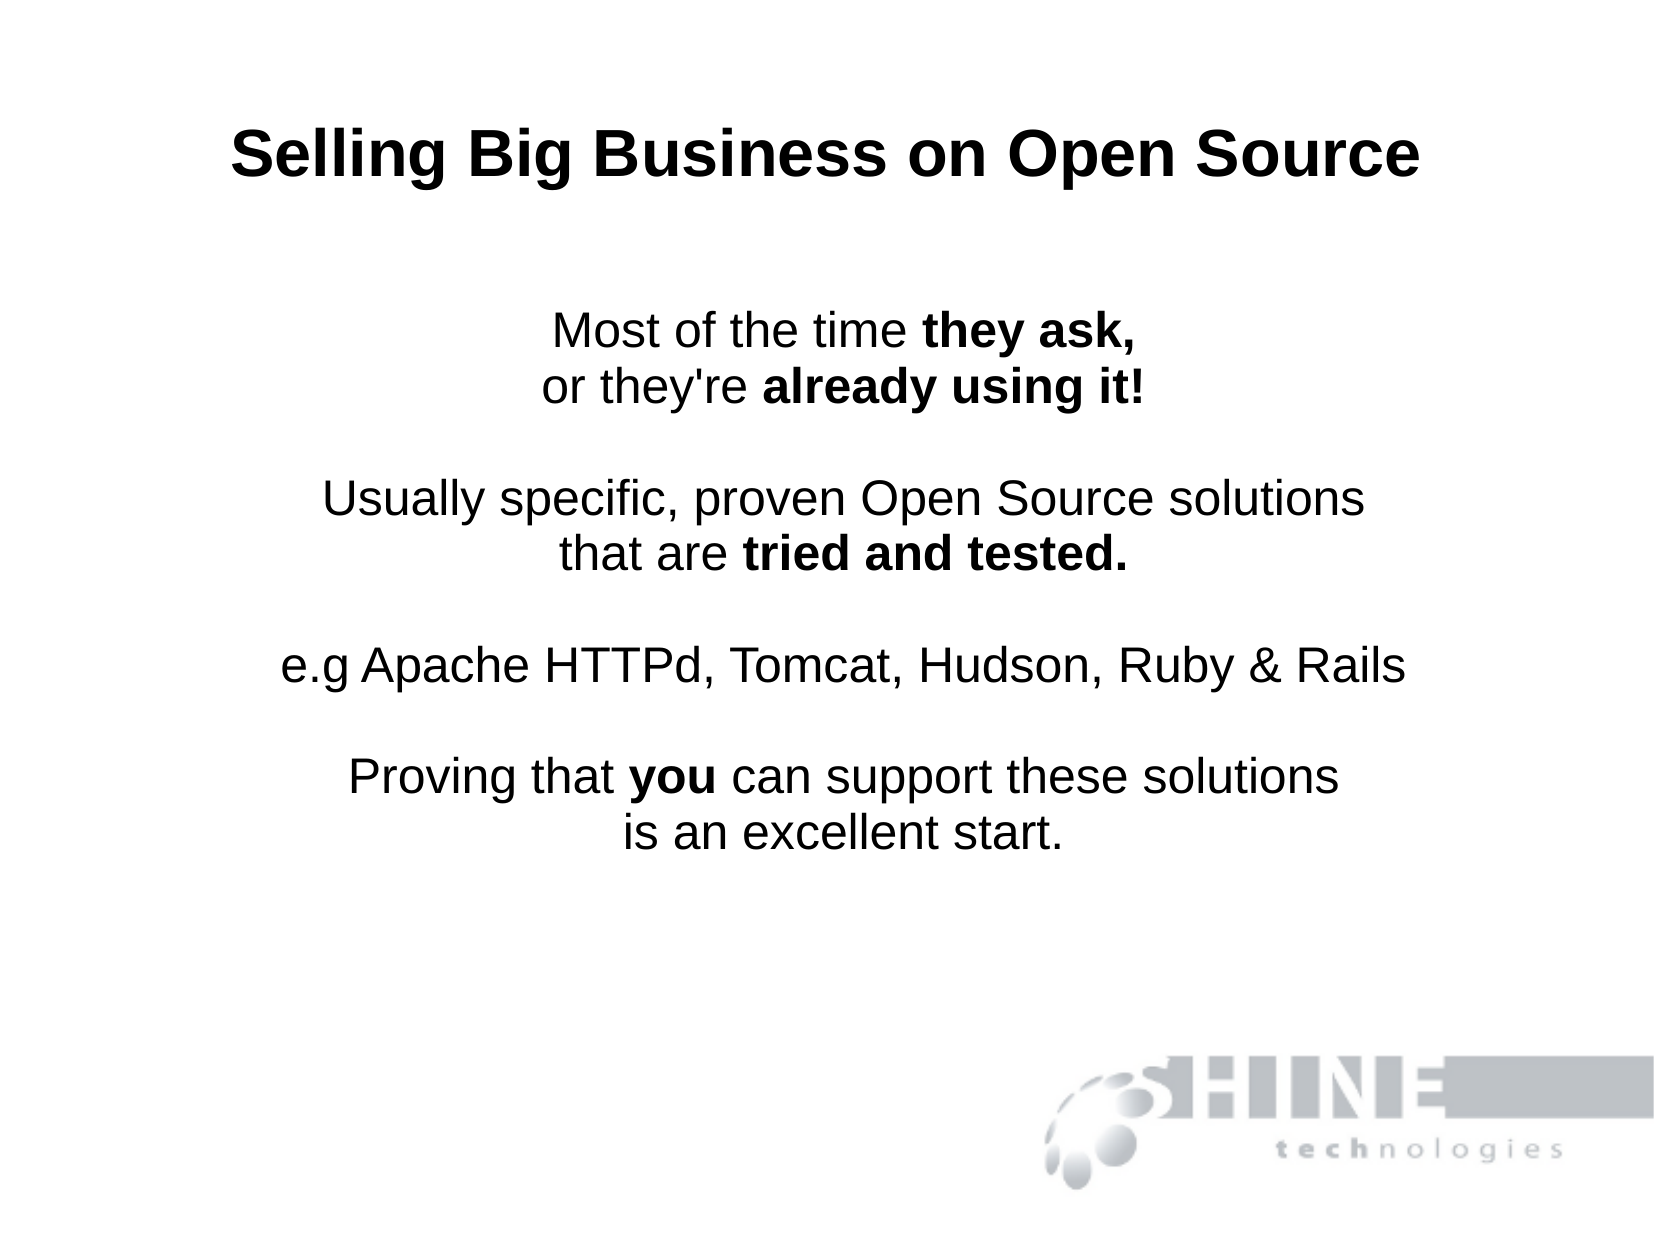

# Selling Big Business on Open Source
Most of the time they ask,
or they're already using it!
Usually specific, proven Open Source solutions
that are tried and tested.
e.g Apache HTTPd, Tomcat, Hudson, Ruby & Rails
Proving that you can support these solutions
is an excellent start.